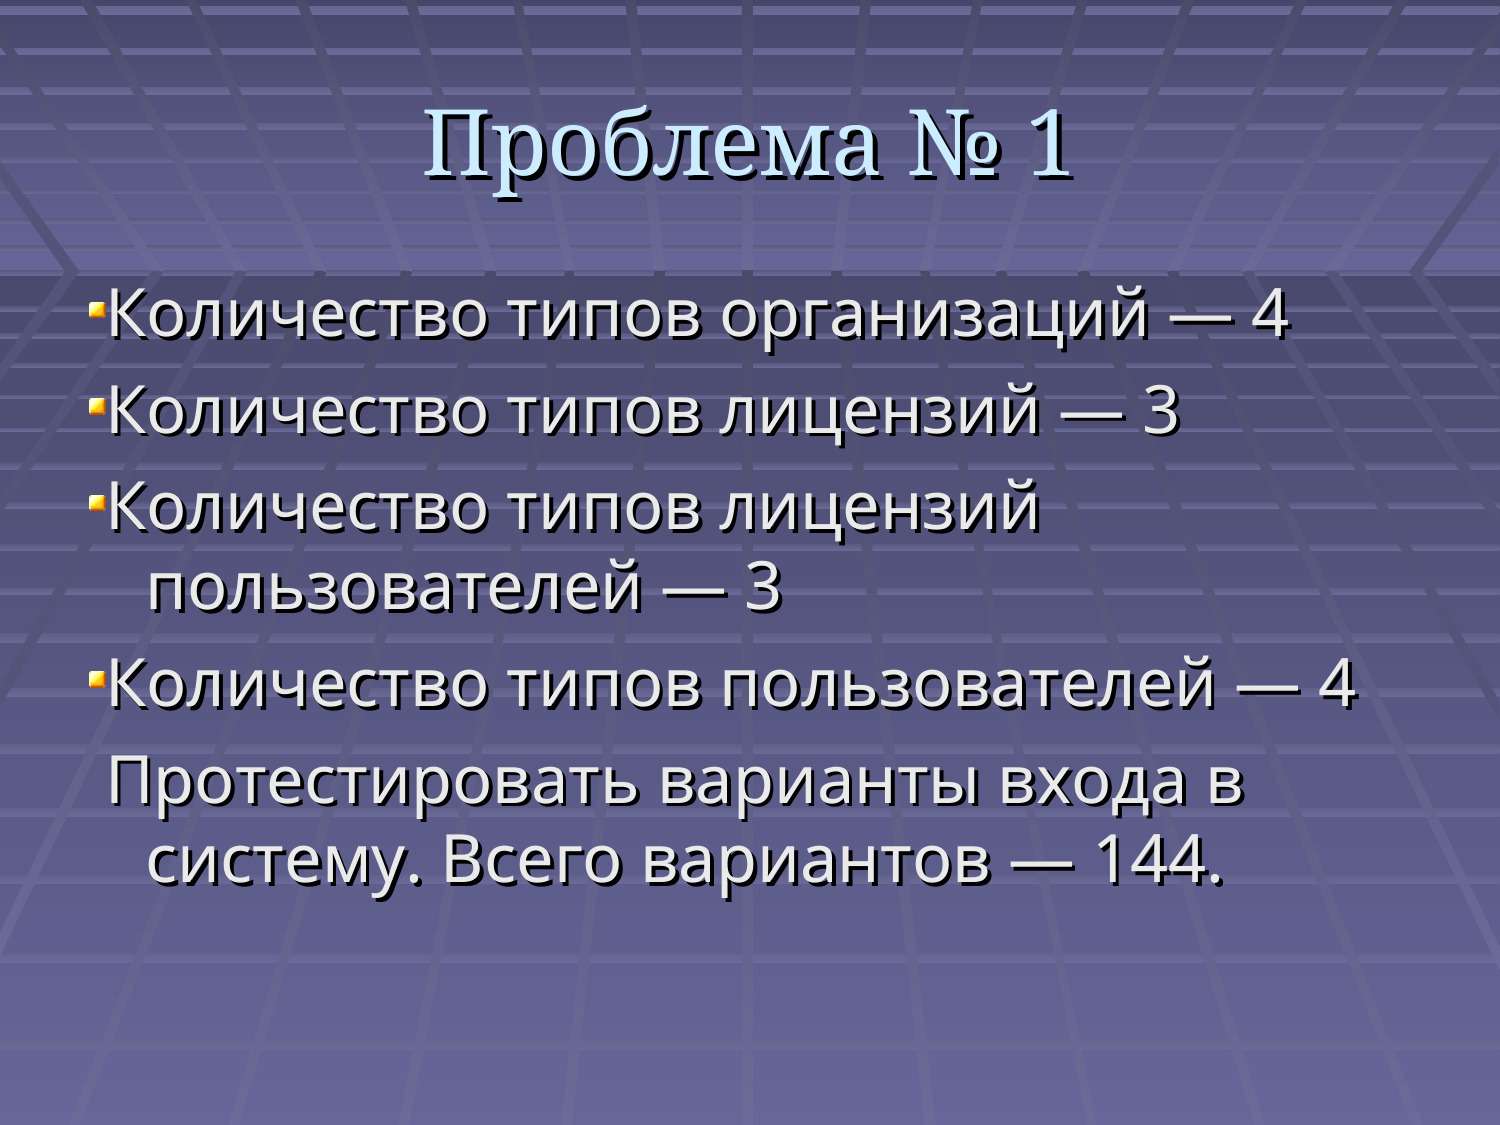

# Проблема № 1
Количество типов организаций — 4
Количество типов лицензий — 3
Количество типов лицензий пользователей — 3
Количество типов пользователей — 4
Протестировать варианты входа в систему. Всего вариантов — 144.